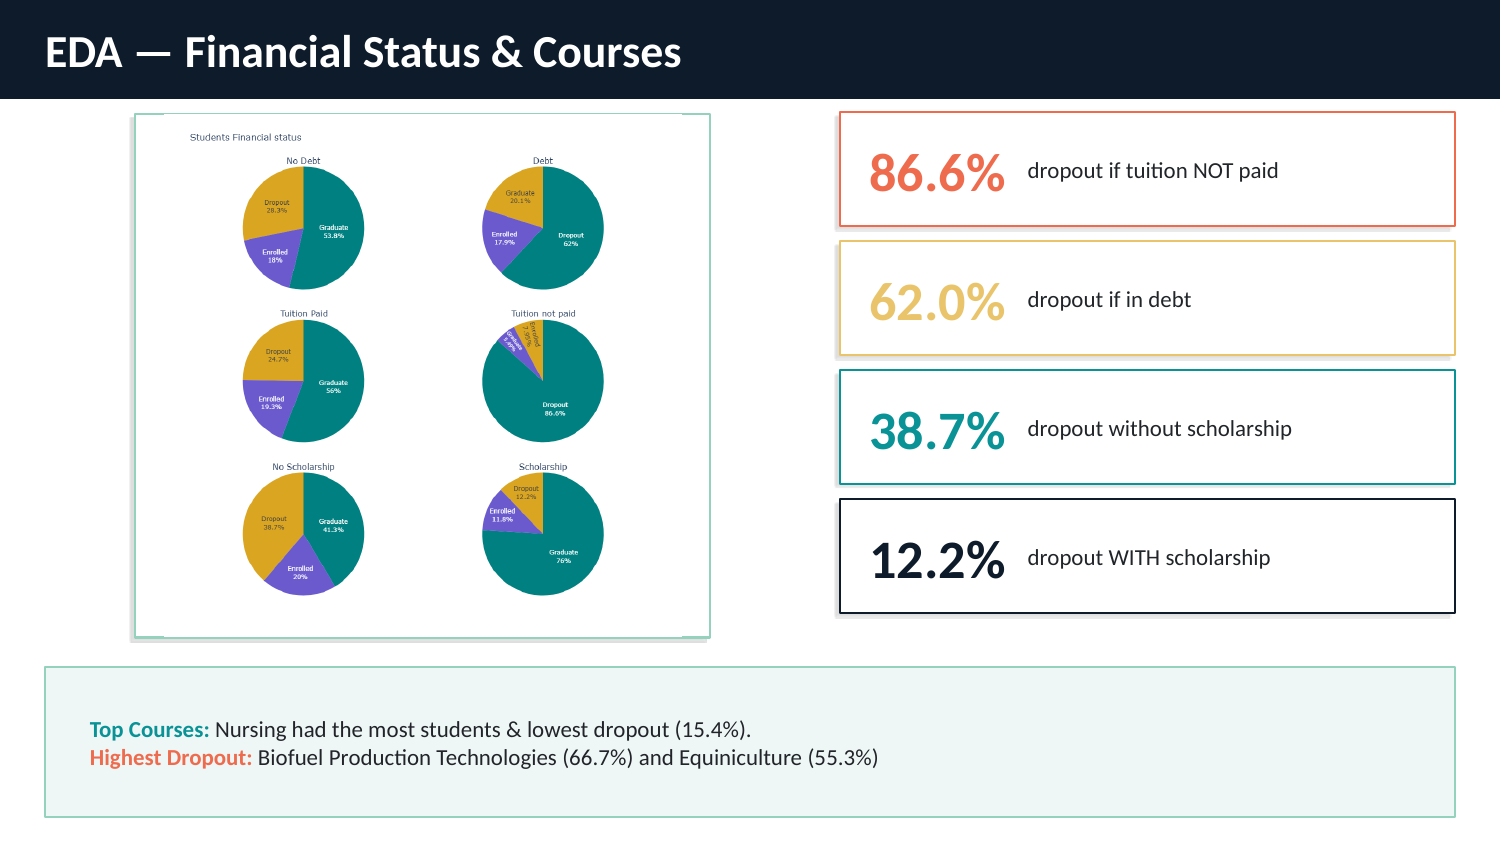

EDA — Financial Status & Courses
[ INSERT: Financial Status Pie Charts from Notebook
(Debt / Tuition / Scholarship) ]
86.6%
dropout if tuition NOT paid
62.0%
dropout if in debt
38.7%
dropout without scholarship
12.2%
dropout WITH scholarship
Top Courses: Nursing had the most students & lowest dropout (15.4%).
Highest Dropout: Biofuel Production Technologies (66.7%) and Equiniculture (55.3%)